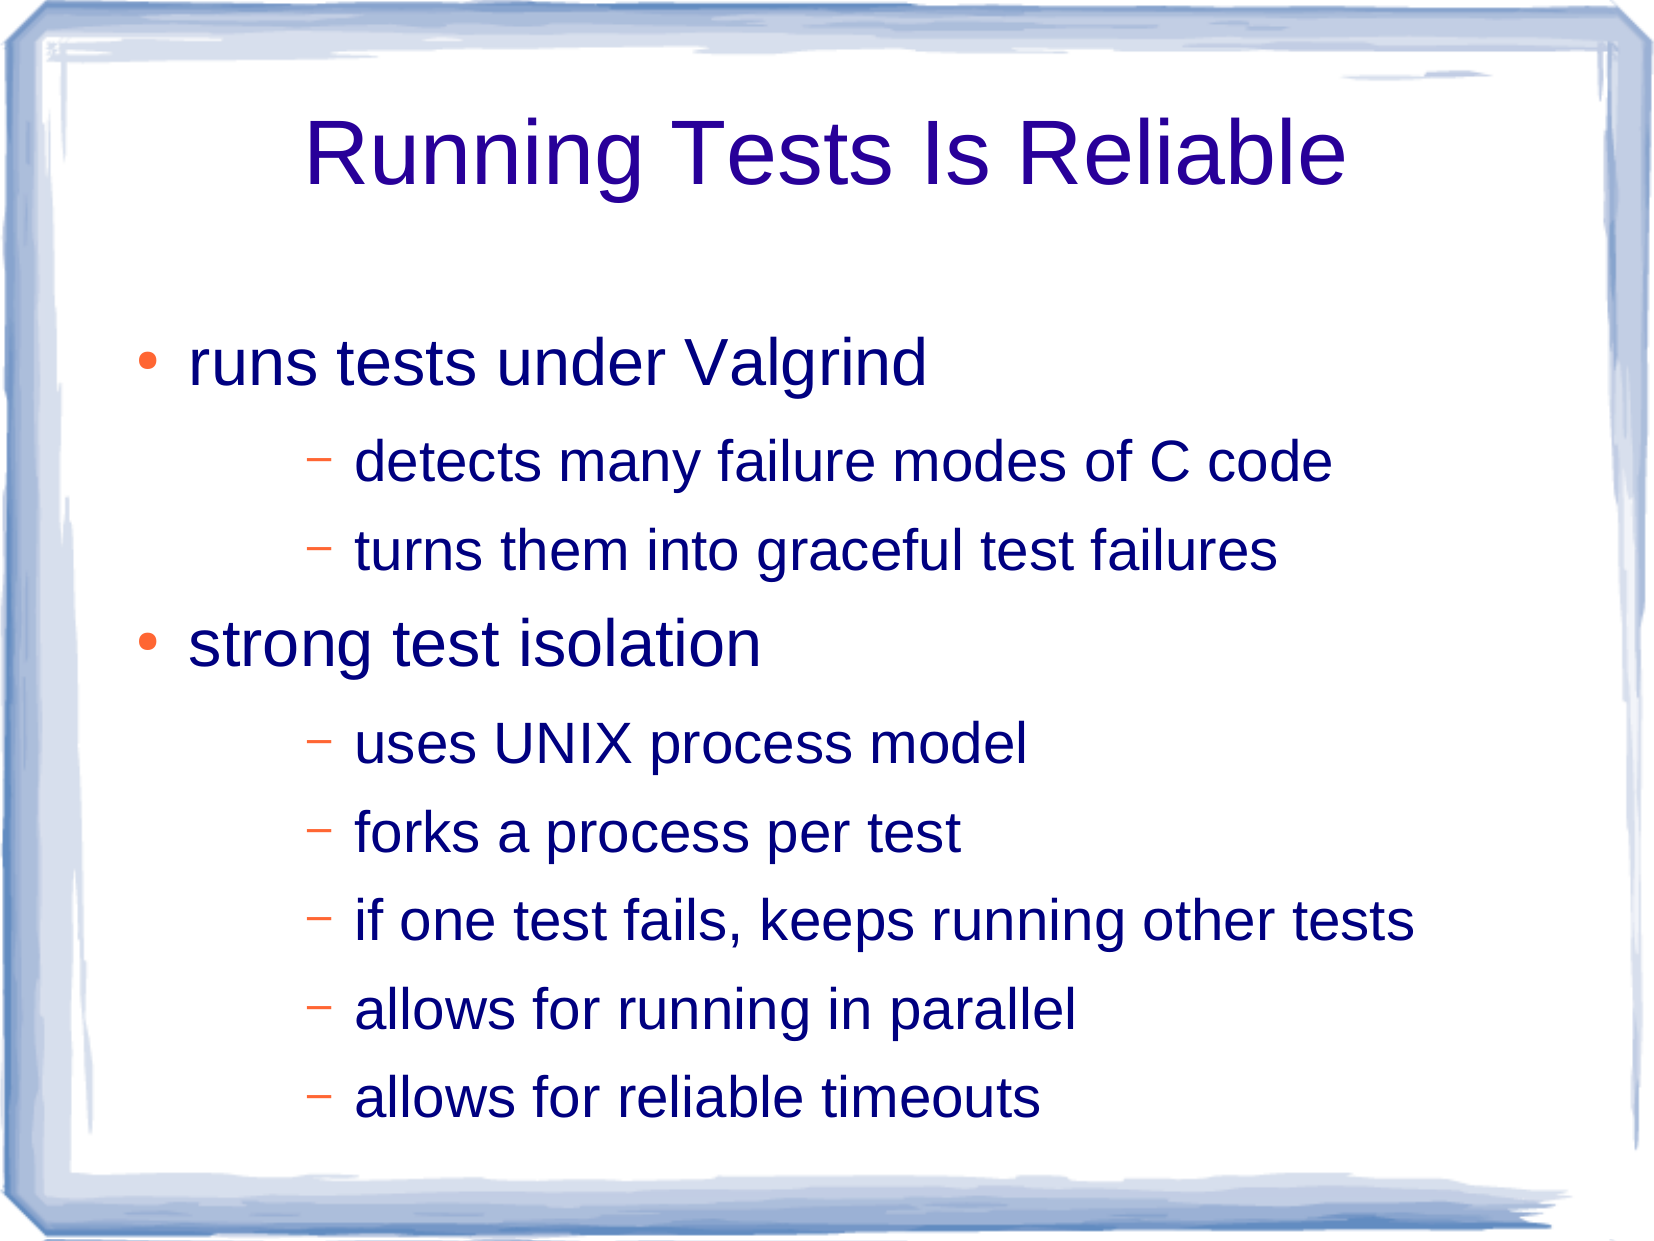

# Running Tests Is Reliable
runs tests under Valgrind
detects many failure modes of C code
turns them into graceful test failures
strong test isolation
uses UNIX process model
forks a process per test
if one test fails, keeps running other tests
allows for running in parallel
allows for reliable timeouts